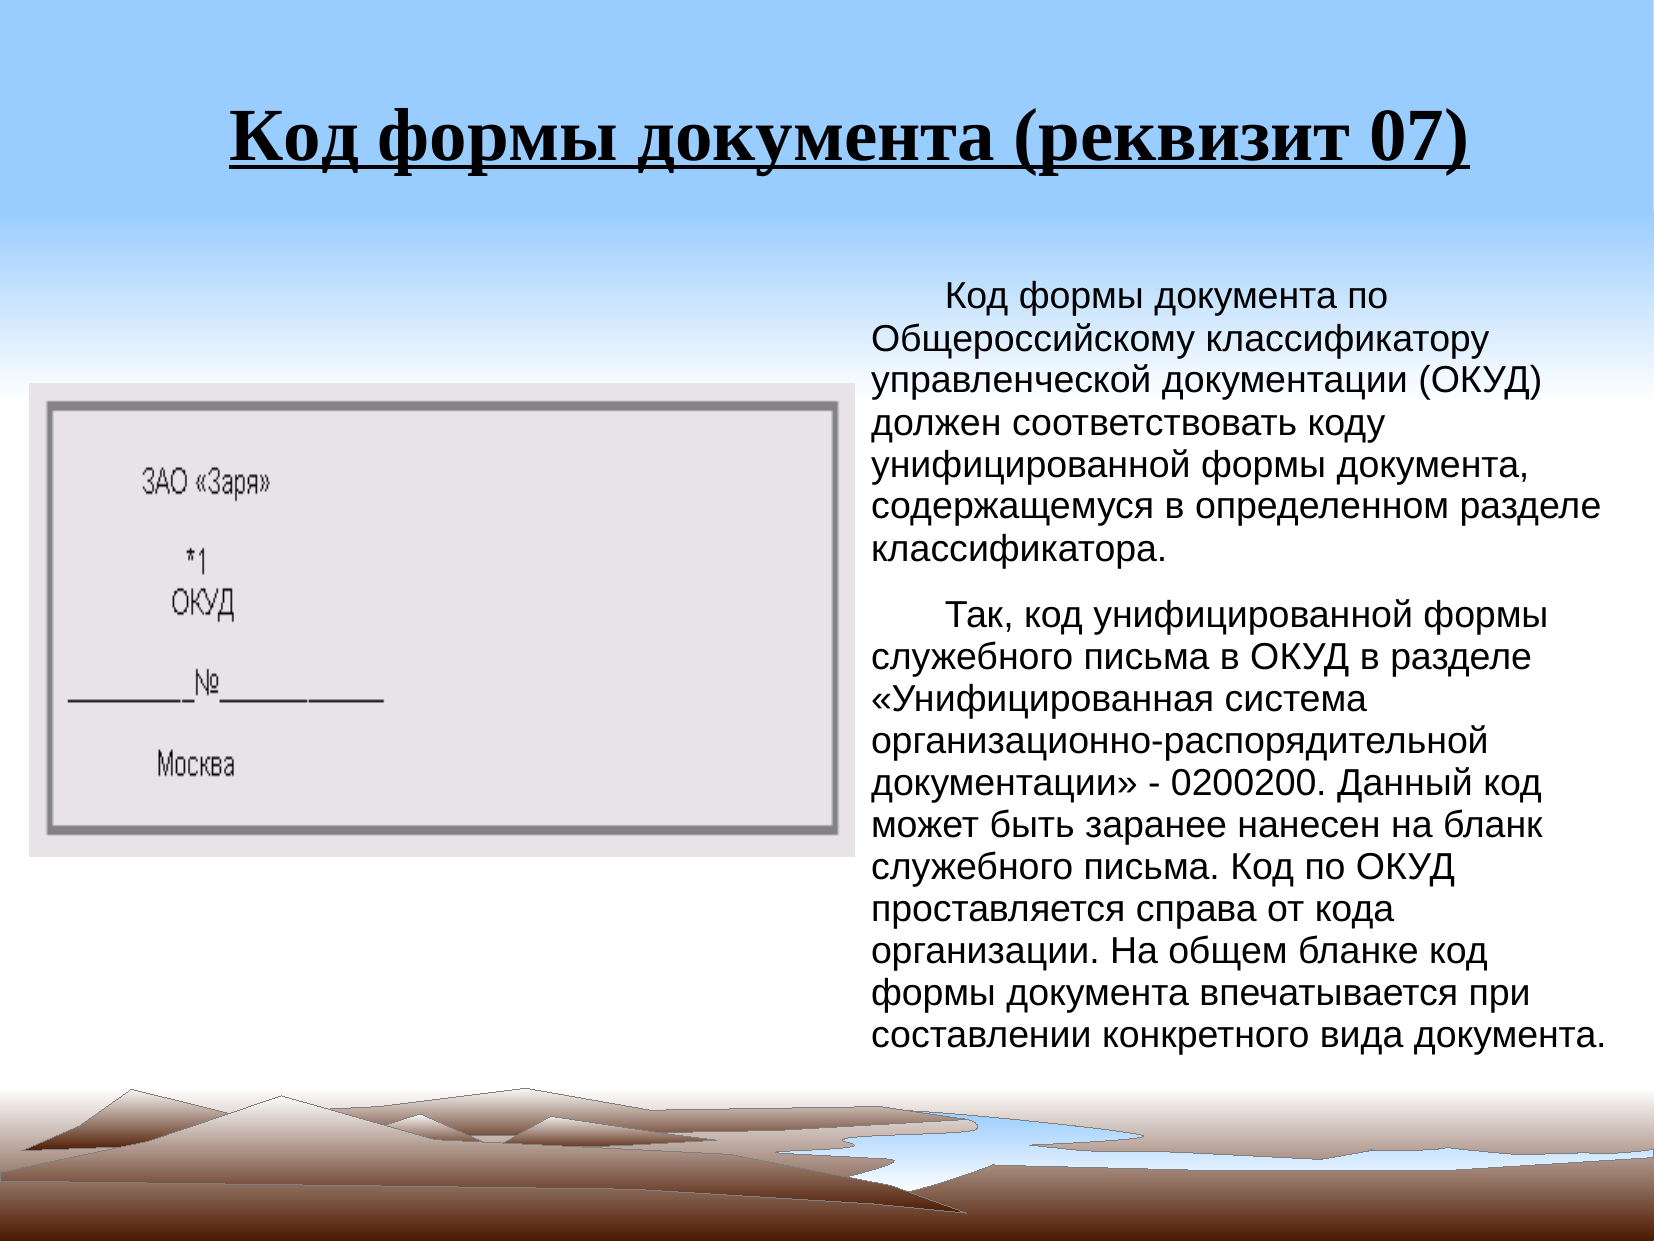

# Код формы документа (реквизит 07)
	Код формы документа по Общероссийскому классификатору управленческой документации (ОКУД) должен соответствовать коду унифицированной формы документа, содержащемуся в определенном разделе классификатора.
	Так, код унифицированной формы служебного письма в ОКУД в разделе «Унифицированная система организационно-распорядительной документации» - 0200200. Данный код может быть заранее нанесен на бланк служебного письма. Код по ОКУД проставляется справа от кода организации. На общем бланке код формы документа впечатывается при составлении конкретного вида документа.